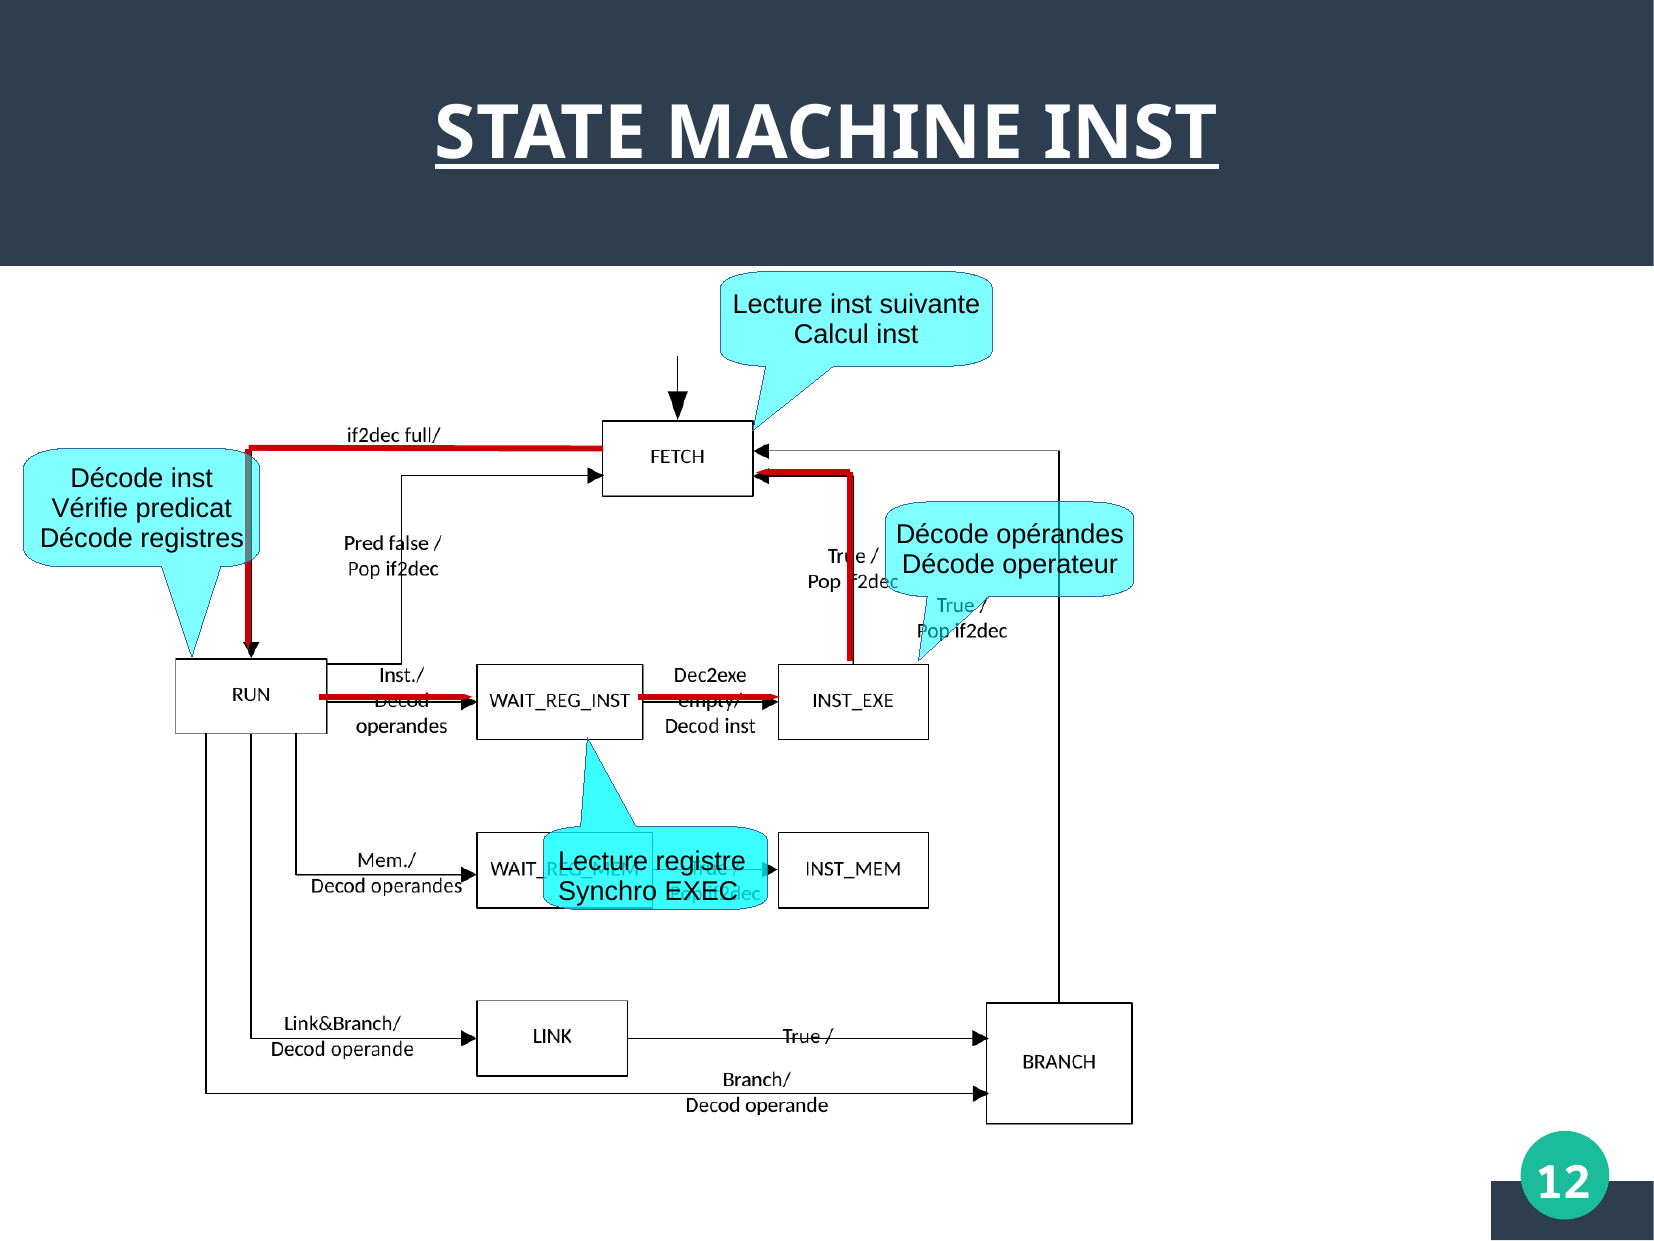

# STATE MACHINE INST
Lecture inst suivante
Calcul inst
Décode inst
Vérifie predicat
Décode registres
Décode opérandes
Décode operateur
Lecture registre
Synchro EXEC
12